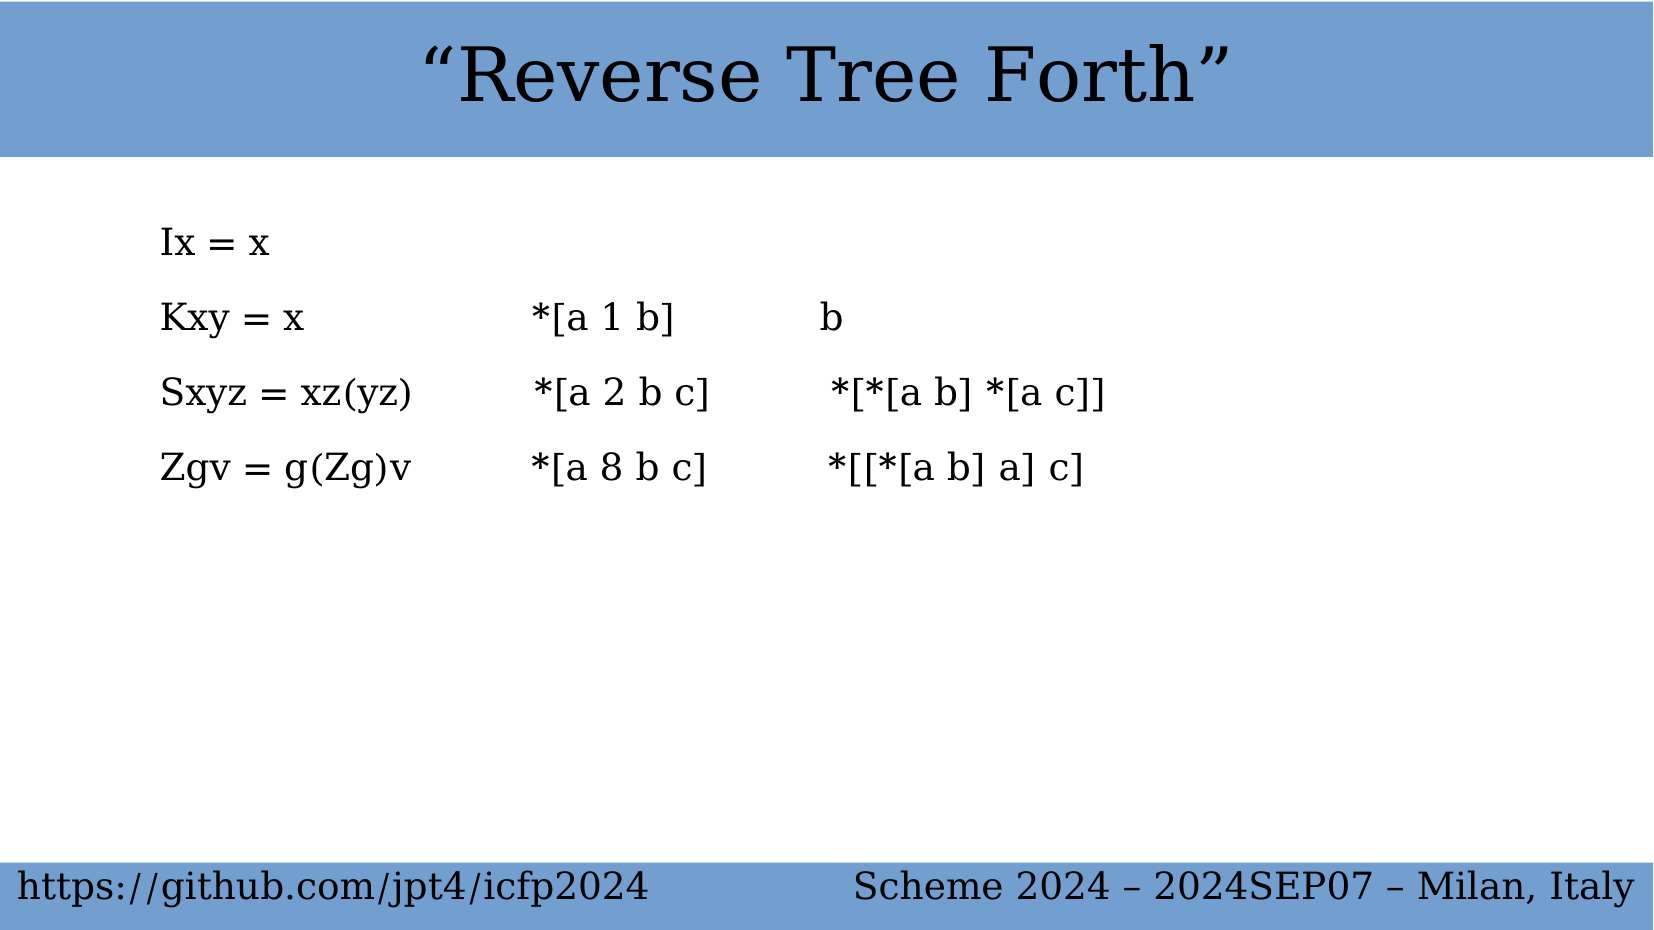

# “Reverse Tree Forth”
Ix = x
Kxy = x *[a 1 b] b
Sxyz = xz(yz) *[a 2 b c] *[*[a b] *[a c]]
Zgv = g(Zg)v *[a 8 b c] *[[*[a b] a] c]
https://github.com/jpt4/icfp2024 Scheme 2024 – 2024SEP07 – Milan, Italy